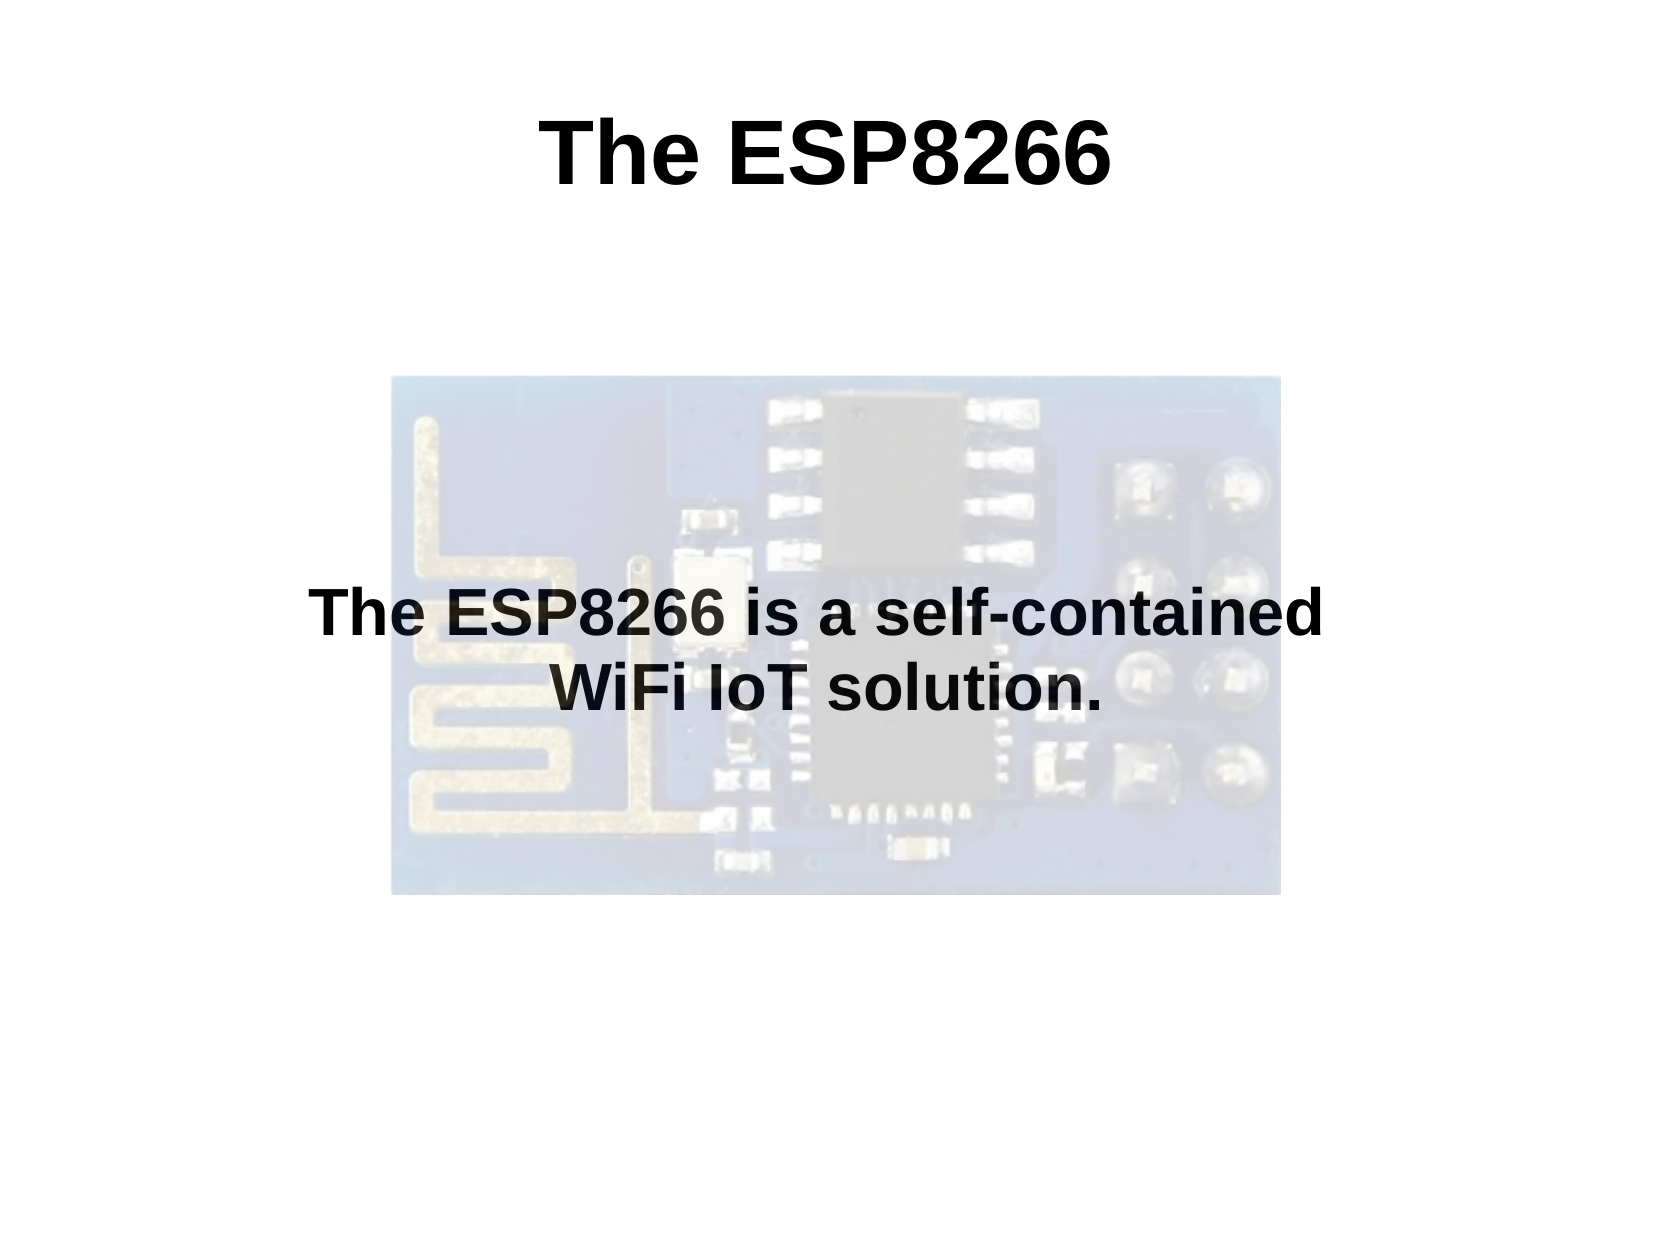

# The ESP8266
The ESP8266 is a self-contained
WiFi IoT solution.